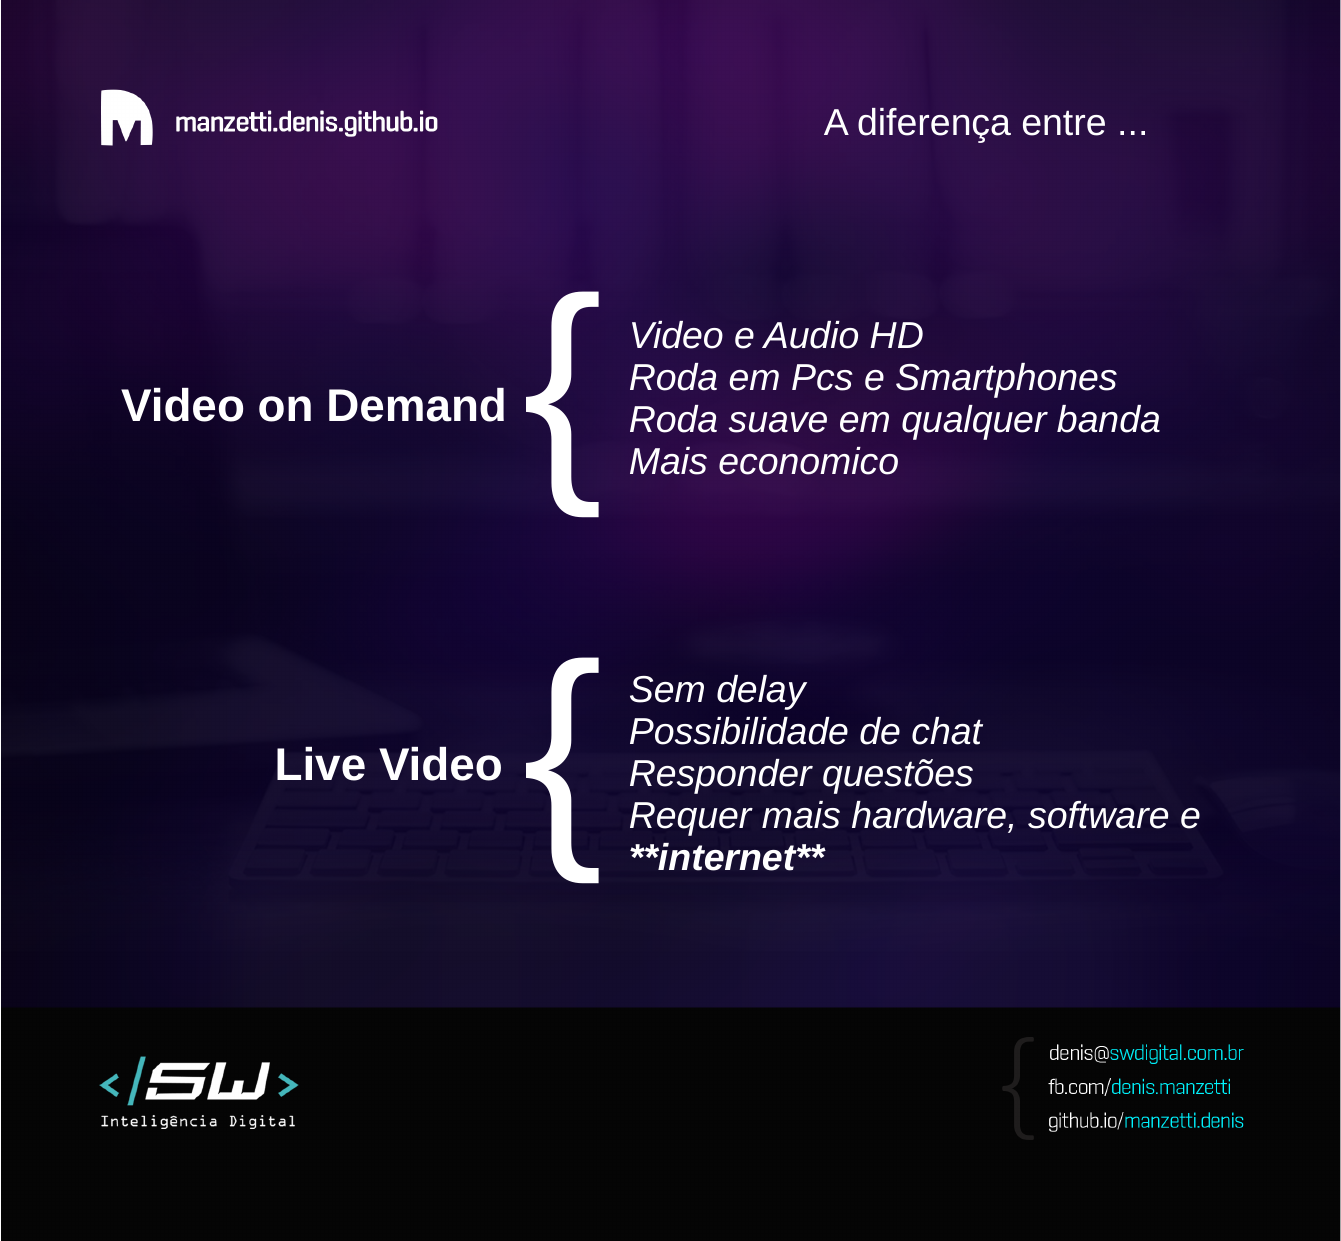

A diferença entre ...
{
Video e Audio HD
Roda em Pcs e Smartphones
Roda suave em qualquer banda
Mais economico
Video on Demand
{
Sem delay
Possibilidade de chat
Responder questões
Requer mais hardware, software e
**internet**
Live Video